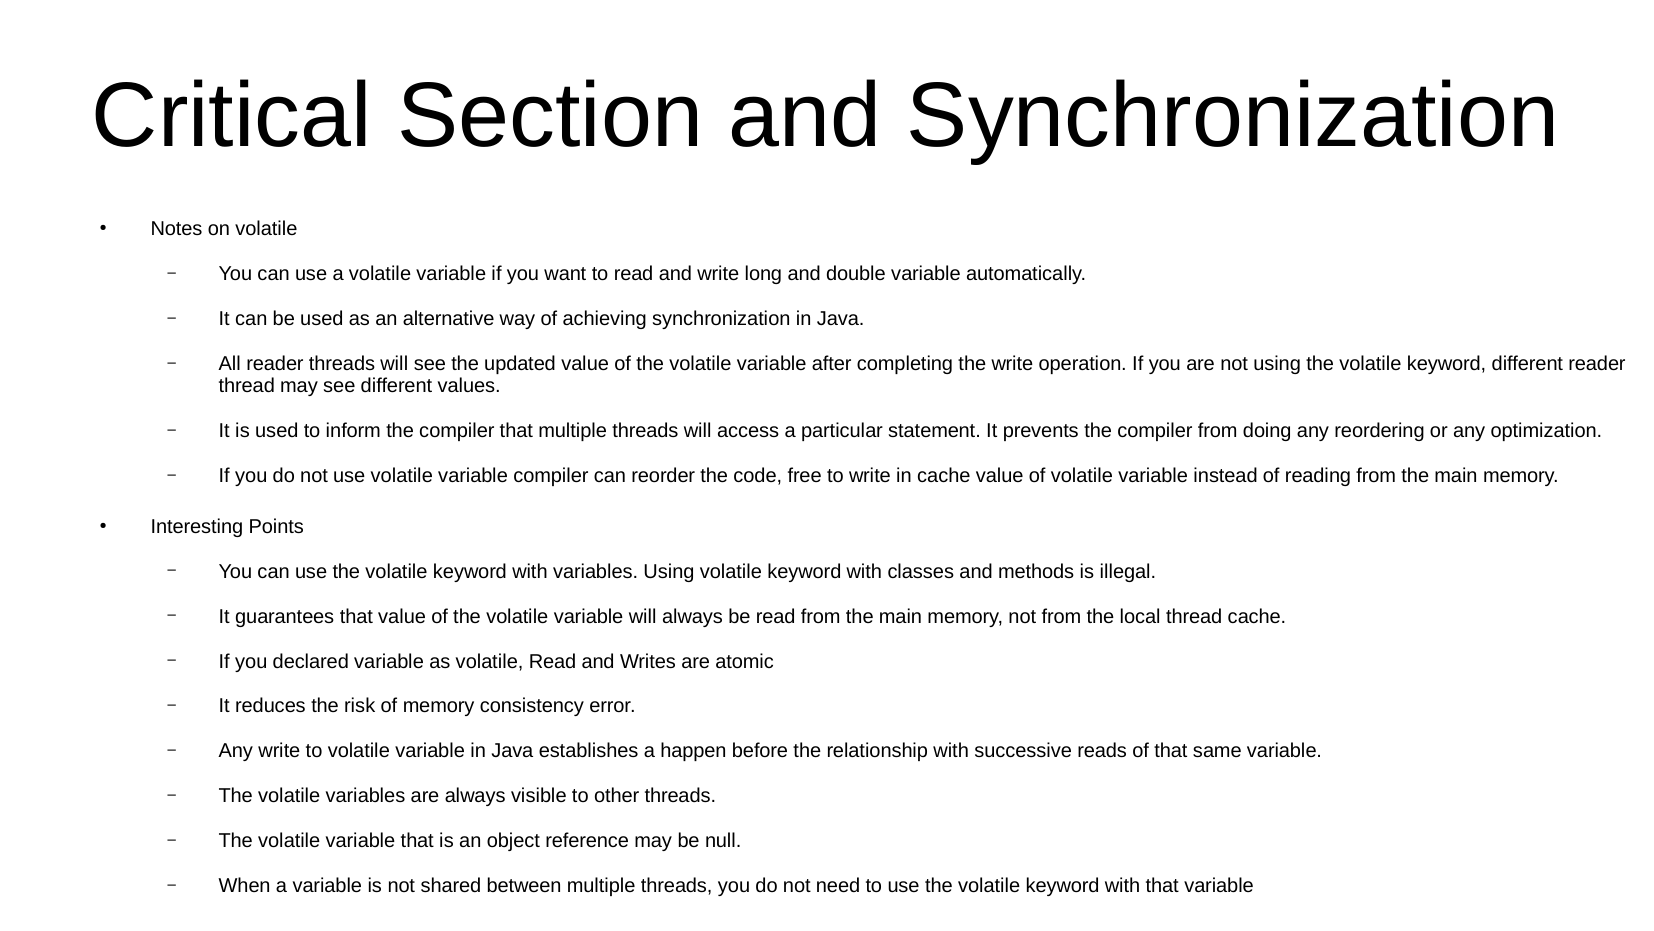

# Critical Section and Synchronization
Notes on volatile
You can use a volatile variable if you want to read and write long and double variable automatically.
It can be used as an alternative way of achieving synchronization in Java.
All reader threads will see the updated value of the volatile variable after completing the write operation. If you are not using the volatile keyword, different reader thread may see different values.
It is used to inform the compiler that multiple threads will access a particular statement. It prevents the compiler from doing any reordering or any optimization.
If you do not use volatile variable compiler can reorder the code, free to write in cache value of volatile variable instead of reading from the main memory.
Interesting Points
You can use the volatile keyword with variables. Using volatile keyword with classes and methods is illegal.
It guarantees that value of the volatile variable will always be read from the main memory, not from the local thread cache.
If you declared variable as volatile, Read and Writes are atomic
It reduces the risk of memory consistency error.
Any write to volatile variable in Java establishes a happen before the relationship with successive reads of that same variable.
The volatile variables are always visible to other threads.
The volatile variable that is an object reference may be null.
When a variable is not shared between multiple threads, you do not need to use the volatile keyword with that variable